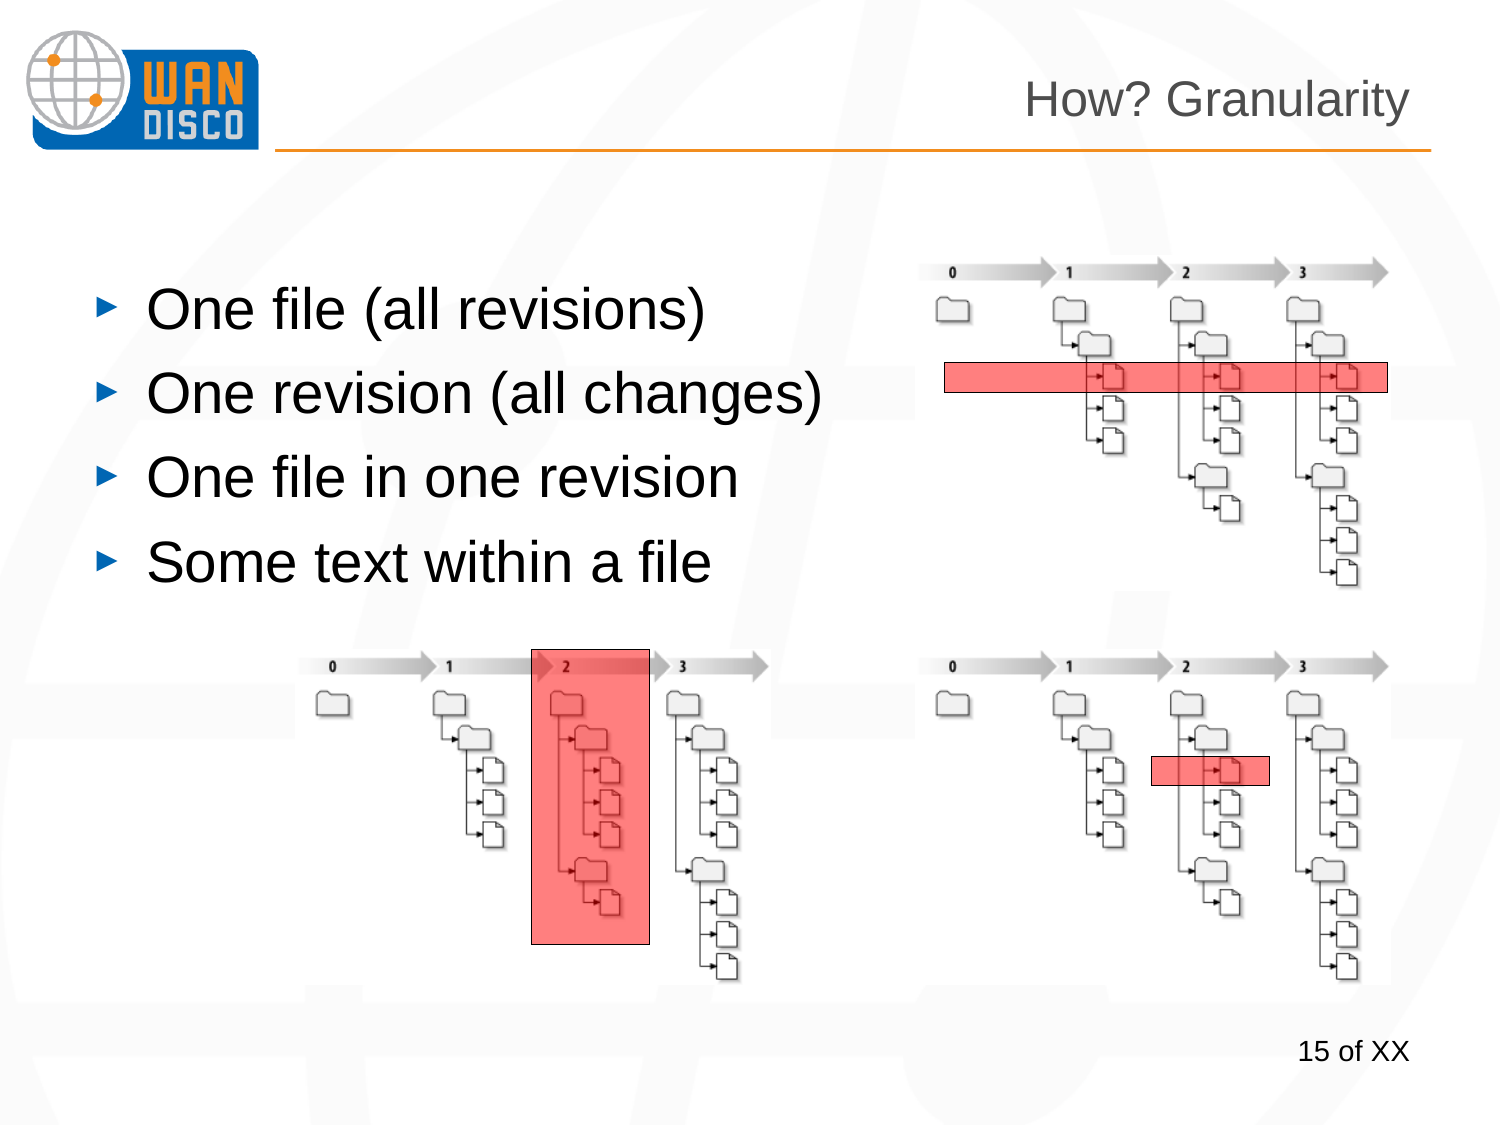

# How? Granularity
One file (all revisions)
One revision (all changes)
One file in one revision
Some text within a file
15